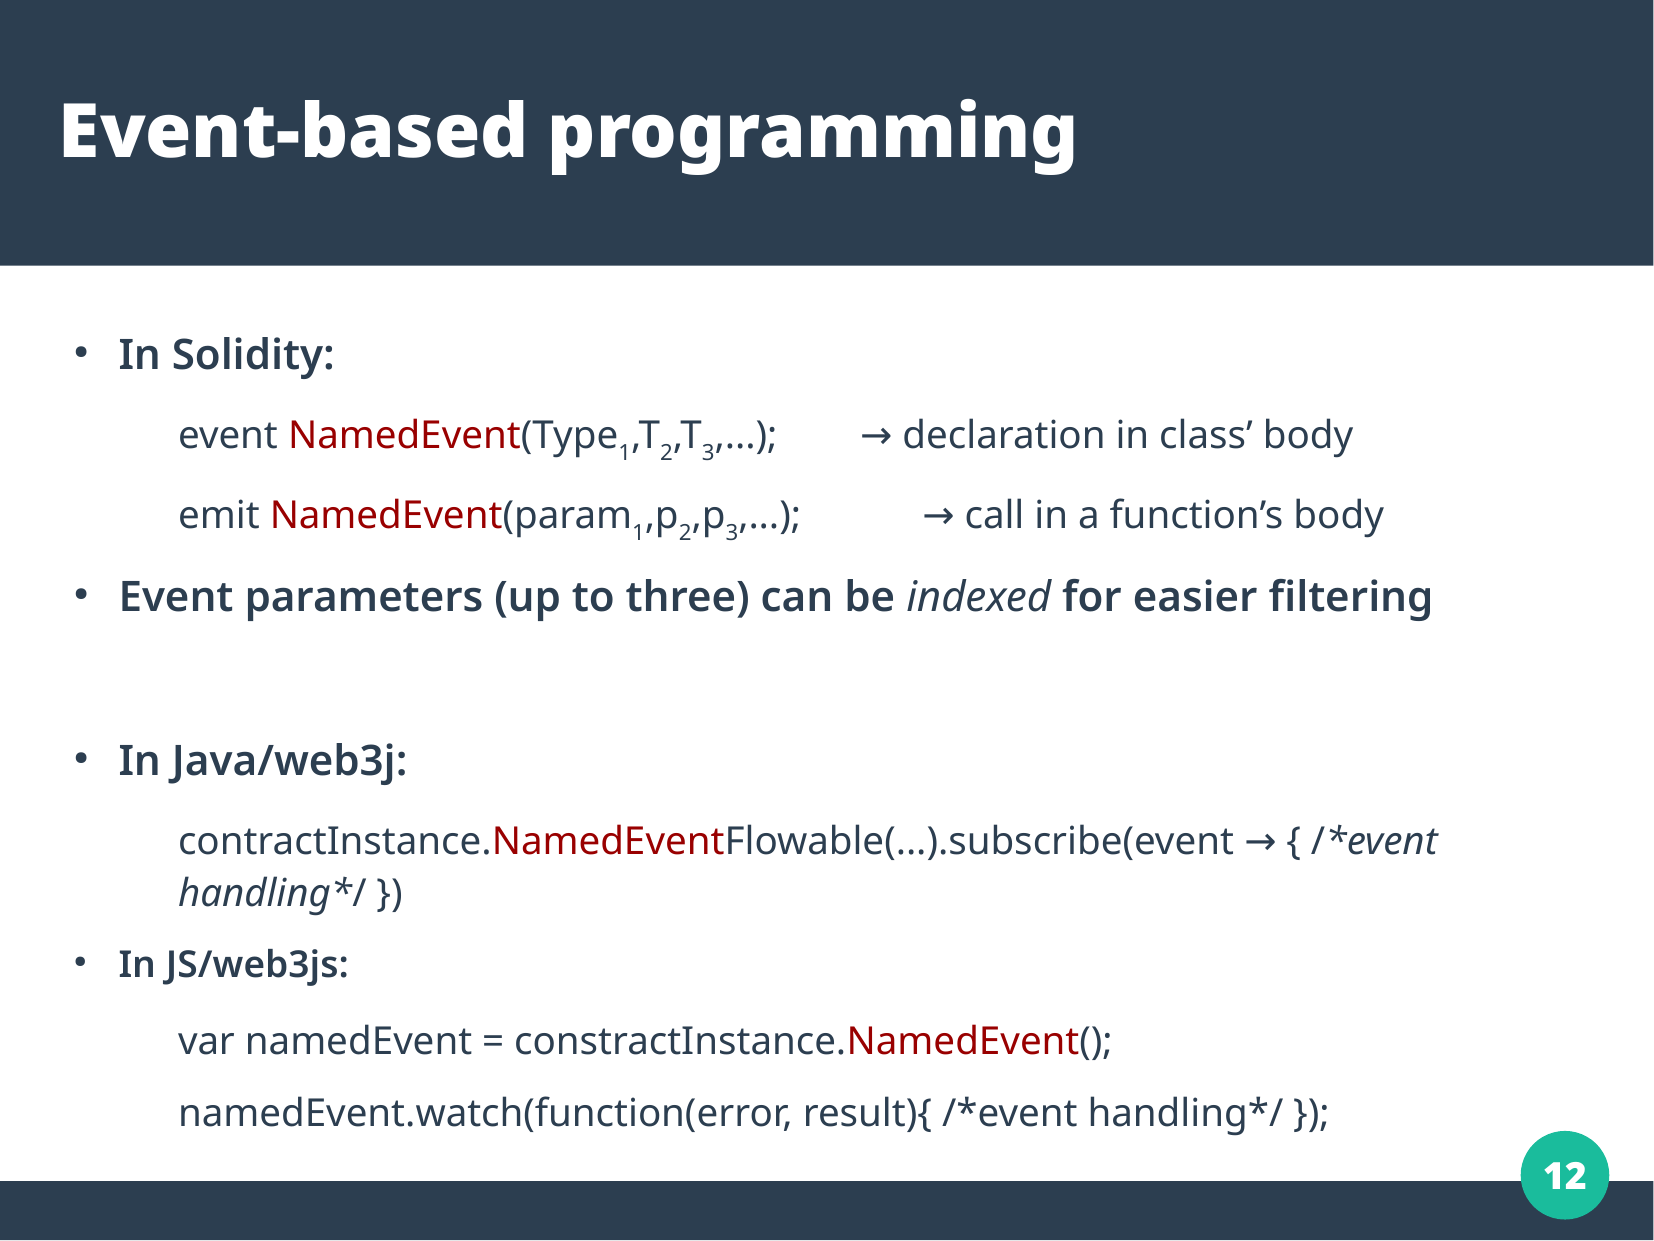

# Event-based programming
In Solidity:
event NamedEvent(Type1,T2,T3,...);		→ declaration in class’ body
emit NamedEvent(param1,p2,p3,...);		→ call in a function’s body
Event parameters (up to three) can be indexed for easier filtering
In Java/web3j:
contractInstance.NamedEventFlowable(...).subscribe(event → { /*event handling*/ })
In JS/web3js:
var namedEvent = constractInstance.NamedEvent();
namedEvent.watch(function(error, result){ /*event handling*/ });
12